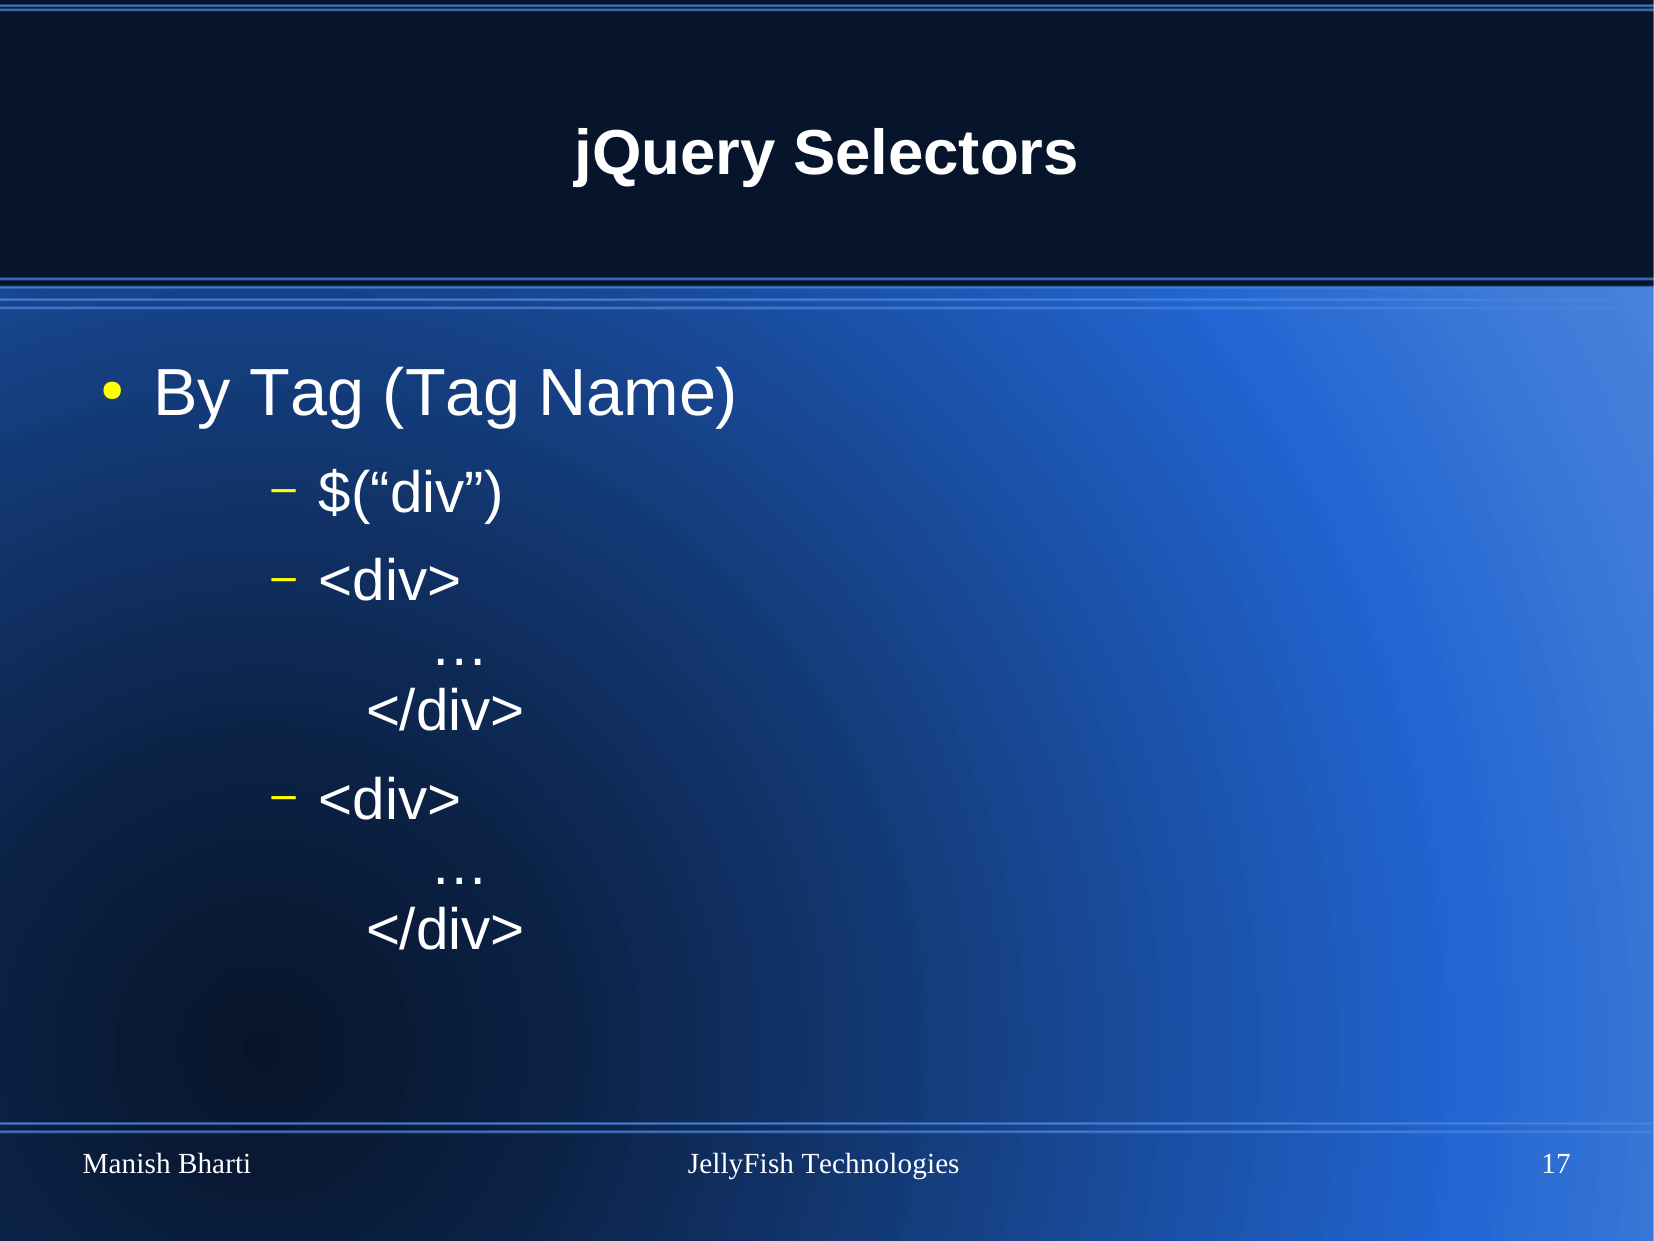

# jQuery Selectors
By Tag (Tag Name)
$(“div”)
<div>
 …
</div>
<div>
 …
</div>
Manish Bharti
JellyFish Technologies
17